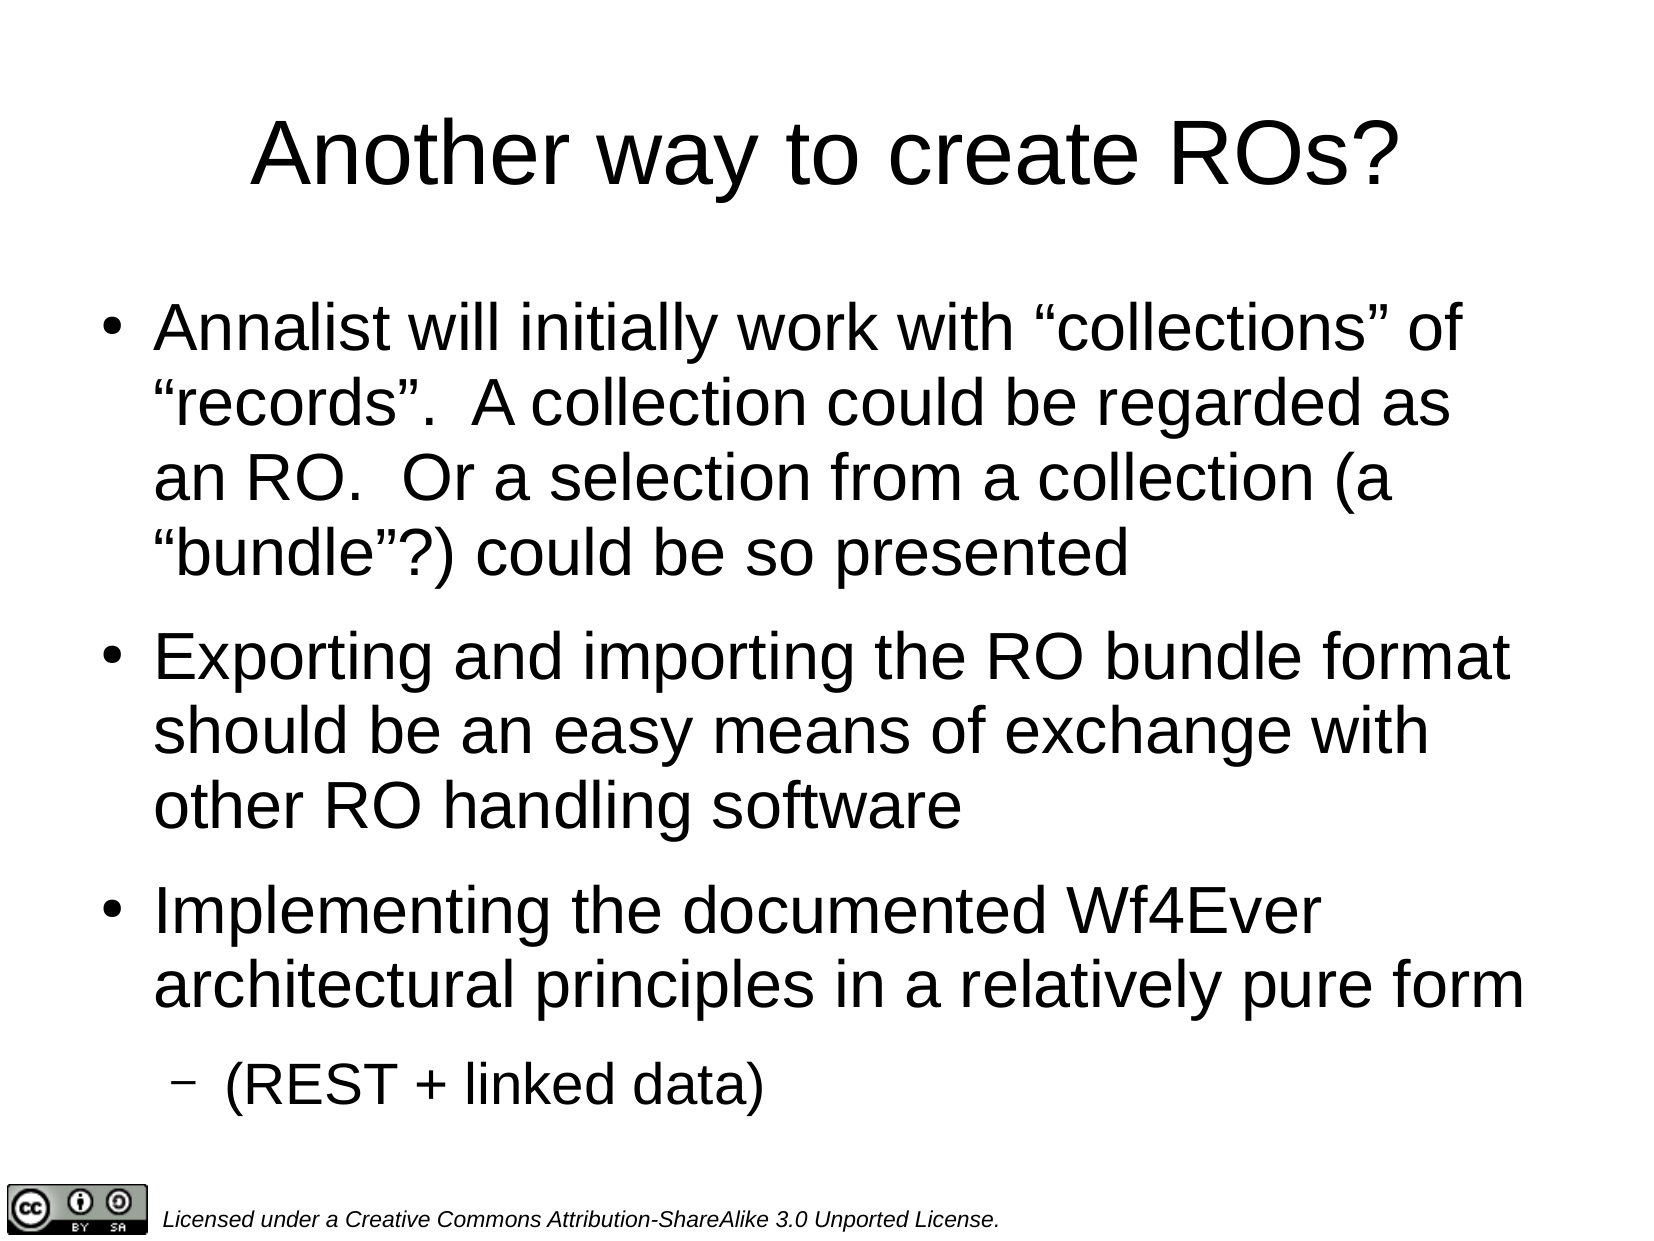

# Another way to create ROs?
Annalist will initially work with “collections” of “records”. A collection could be regarded as an RO. Or a selection from a collection (a “bundle”?) could be so presented
Exporting and importing the RO bundle format should be an easy means of exchange with other RO handling software
Implementing the documented Wf4Ever architectural principles in a relatively pure form
(REST + linked data)